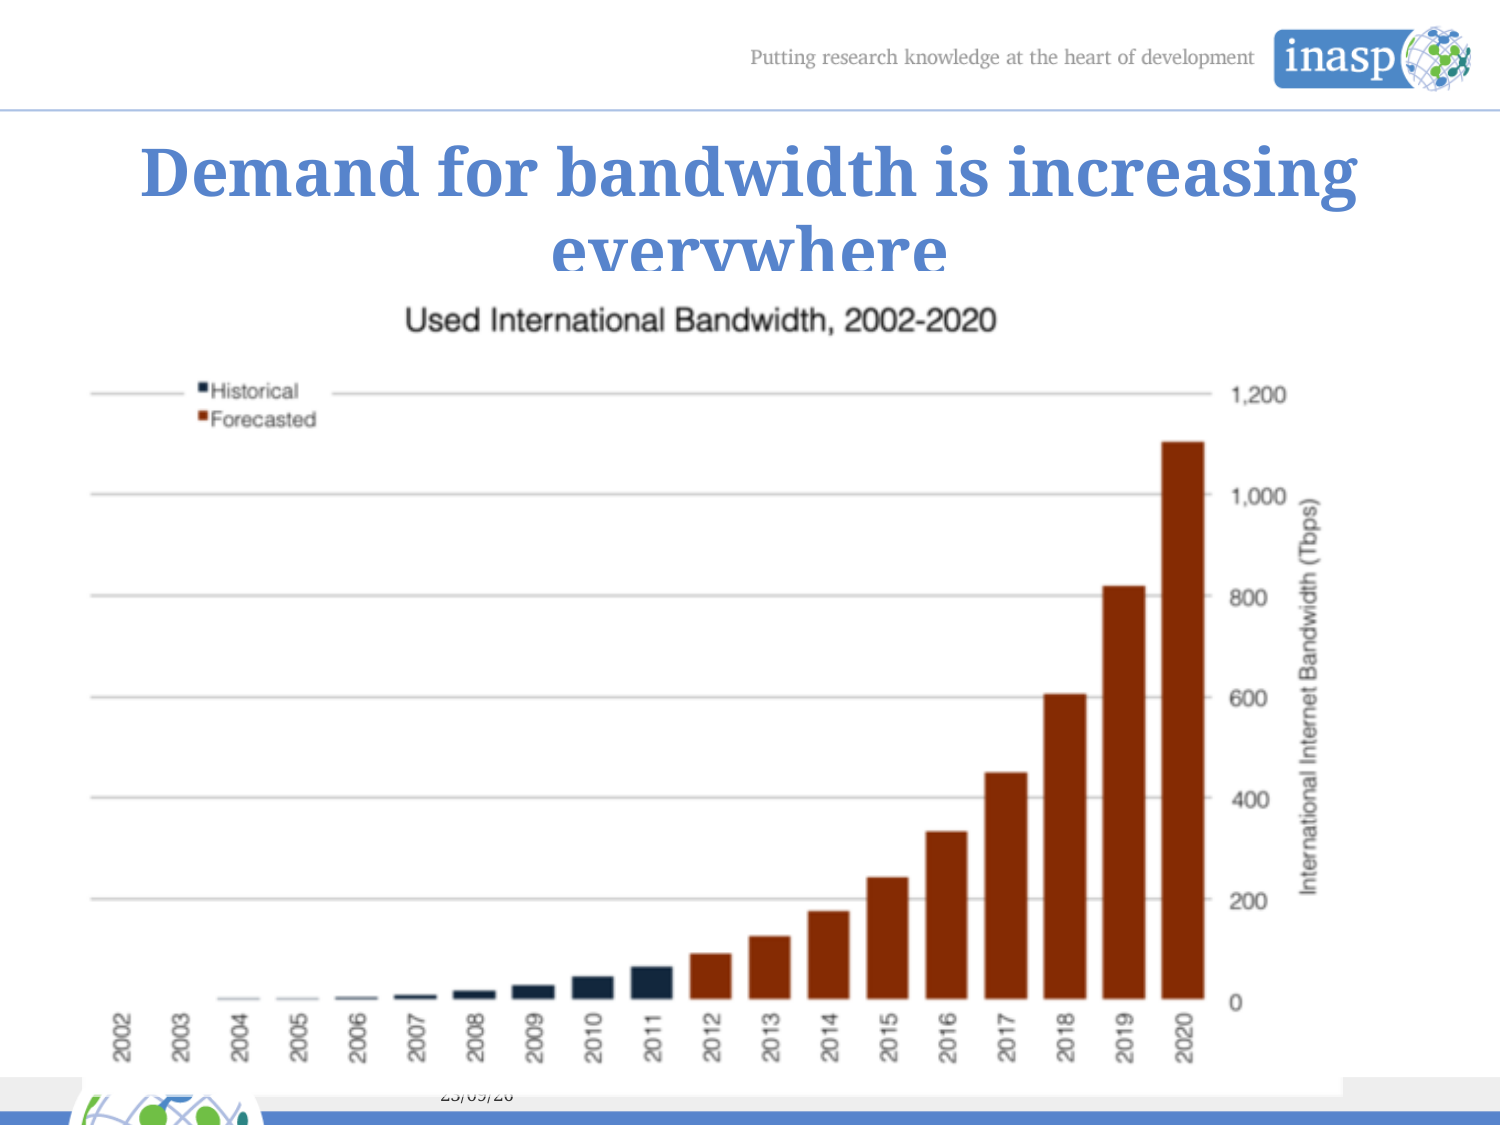

# Demand for bandwidth is increasing everywhere